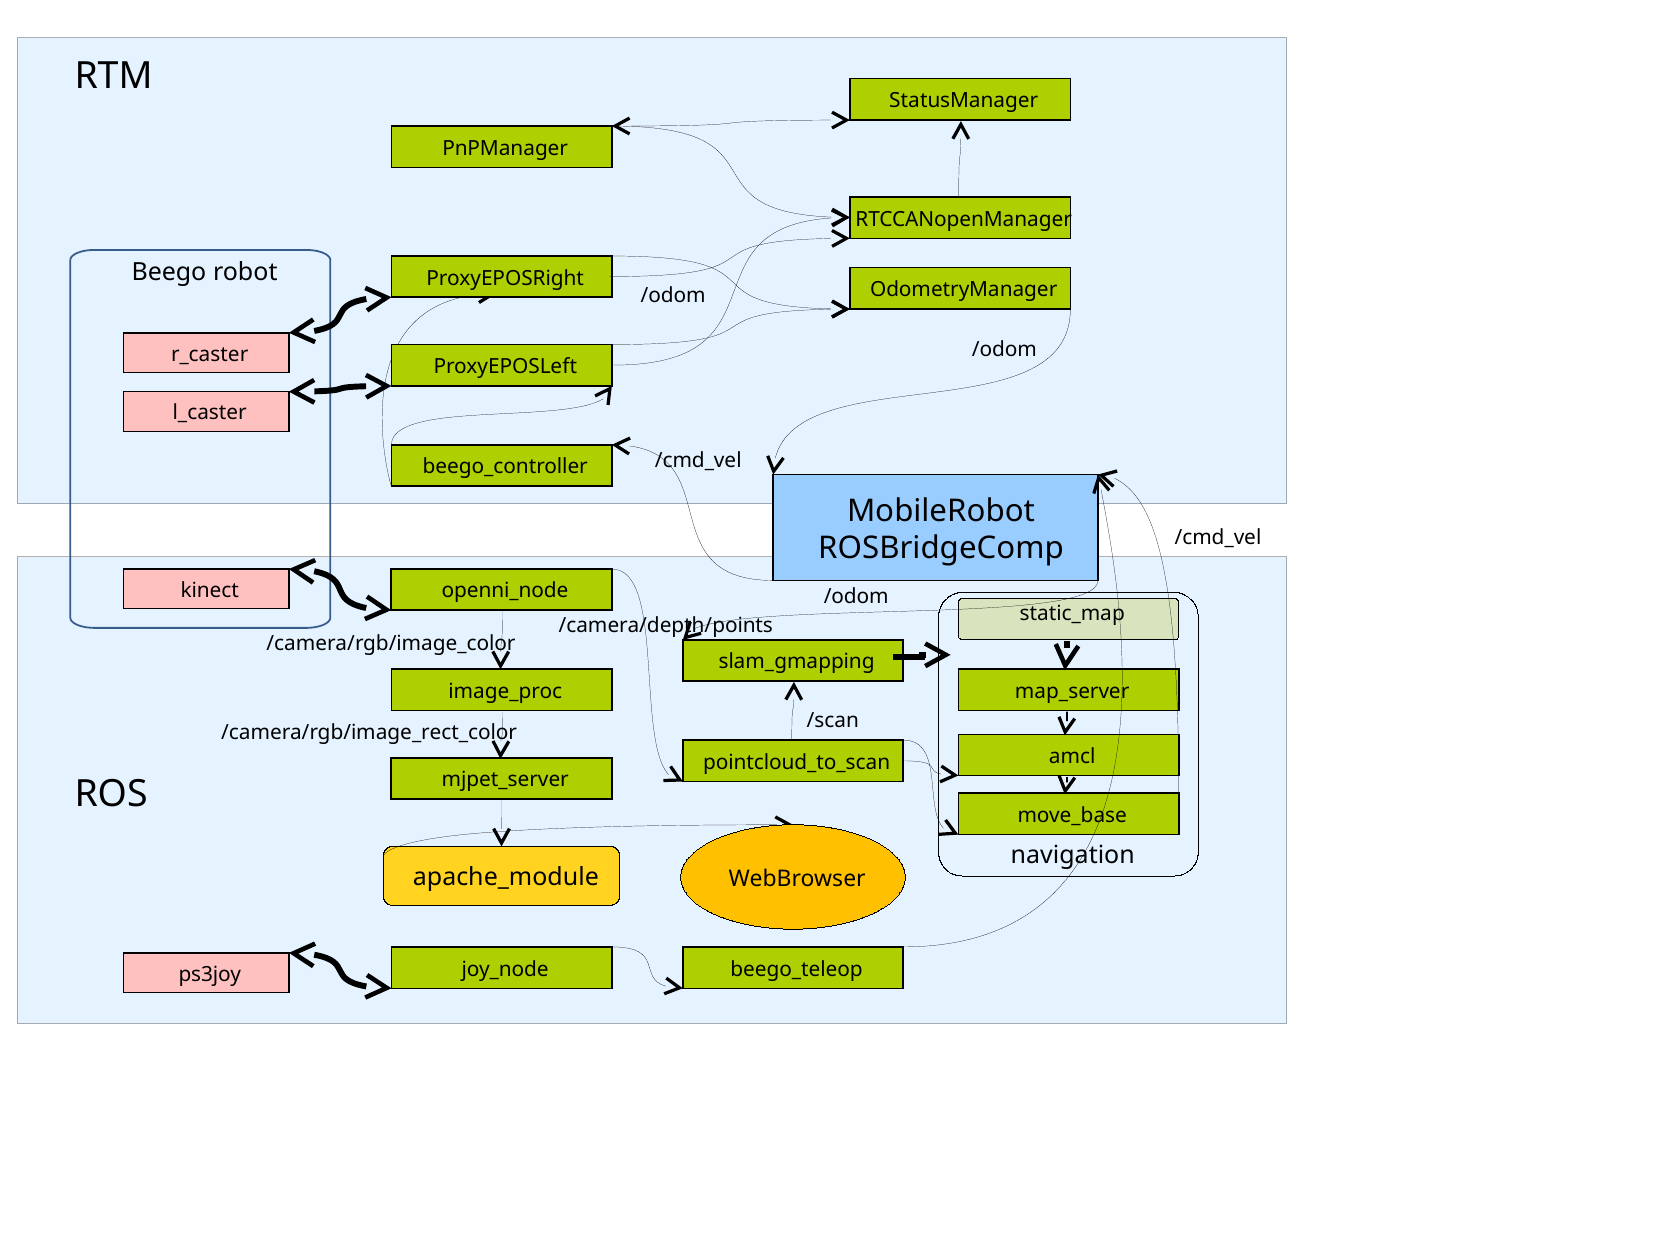

RTM
StatusManager
PnPManager
RTCCANopenManager
Beego robot
ProxyEPOSRight
OdometryManager
/odom
/odom
r_caster
ProxyEPOSLeft
l_caster
/cmd_vel
beego_controller
MobileRobot
ROSBridgeComp
/cmd_vel
kinect
openni_node
/odom
navigation
static_map
/camera/depth/points
/camera/rgb/image_color
slam_gmapping
image_proc
map_server
/scan
/camera/rgb/image_rect_color
amcl
pointcloud_to_scan
mjpet_server
ROS
move_base
WebBrowser
apache_module
joy_node
beego_teleop
ps3joy